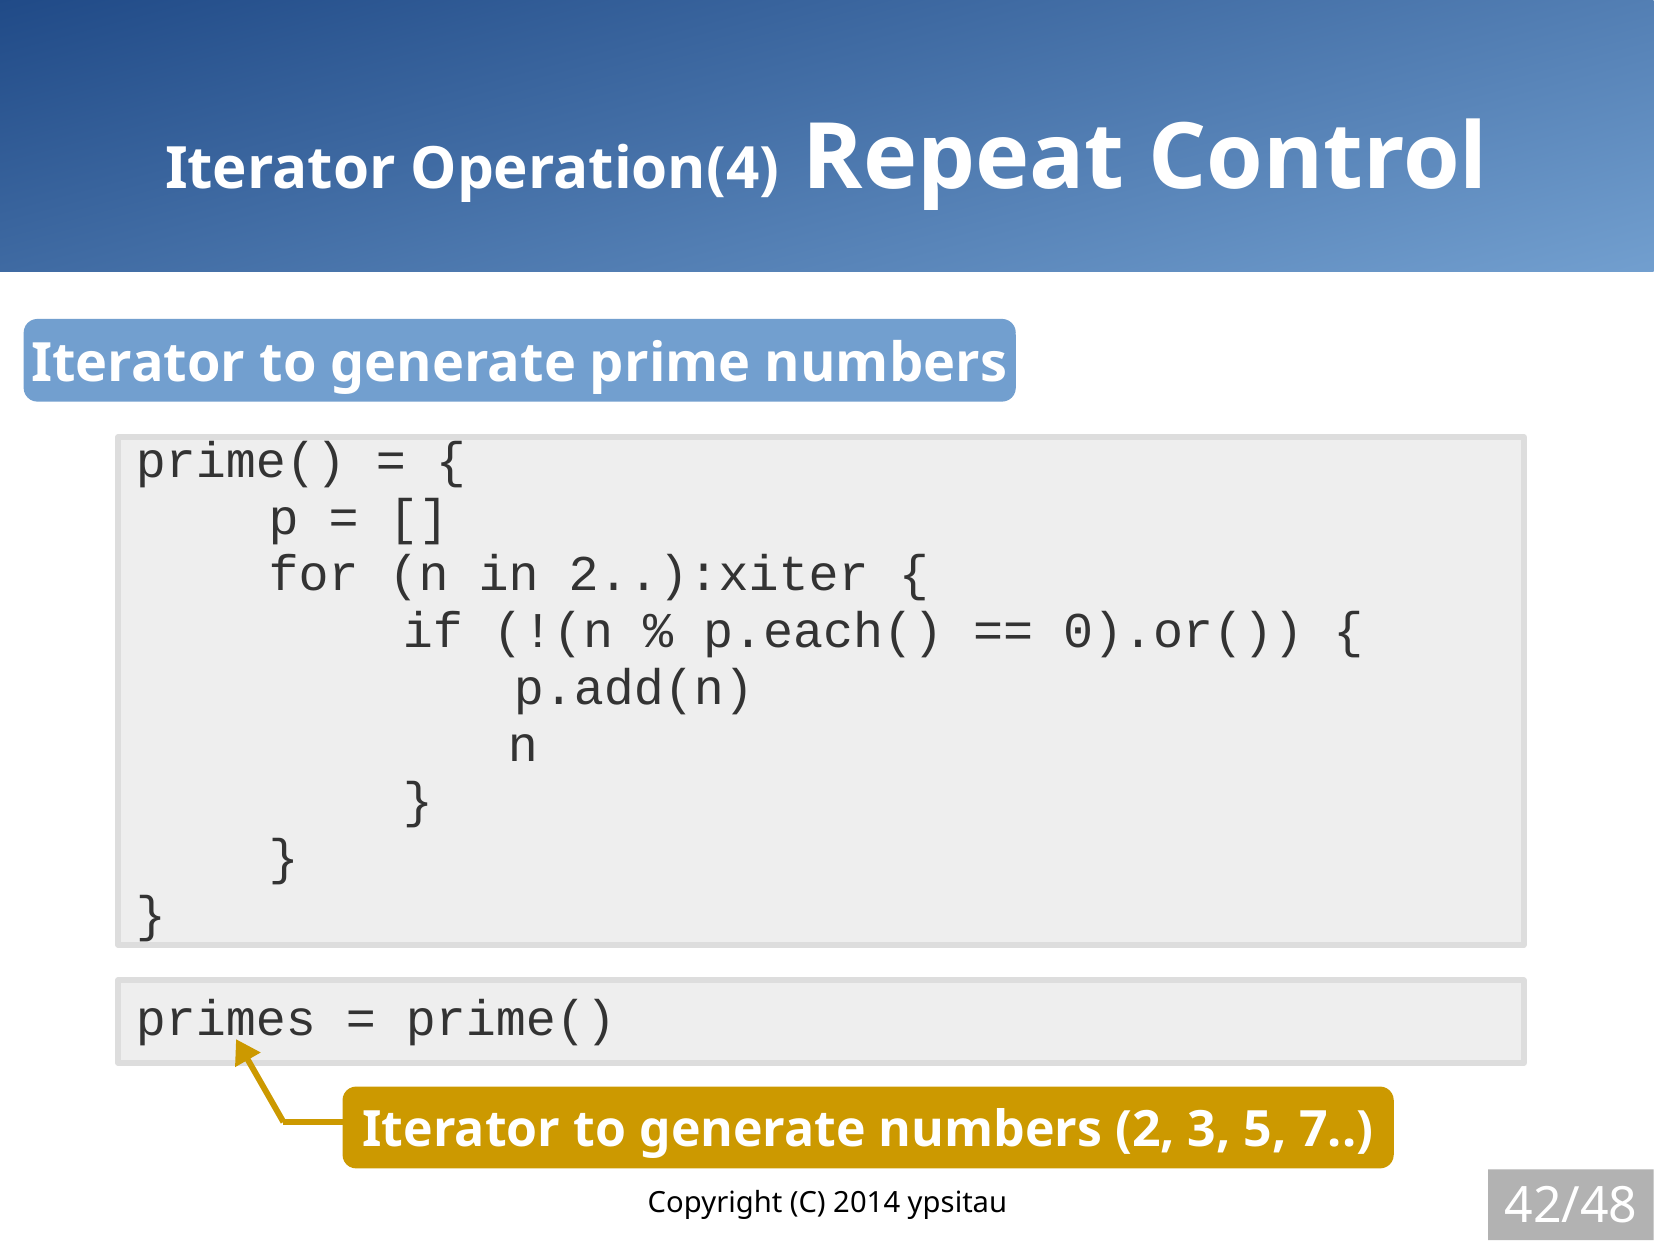

# Iterator Operation(4) Repeat Control
Iterator to generate prime numbers
prime() = {
	p = []
	for (n in 2..):xiter {
		if (!(n % p.each() == 0).or()) {
			p.add(n)
			n
		}
	}
}
primes = prime()
Iterator to generate numbers (2, 3, 5, 7..)
42
Copyright (C) 2014 ypsitau